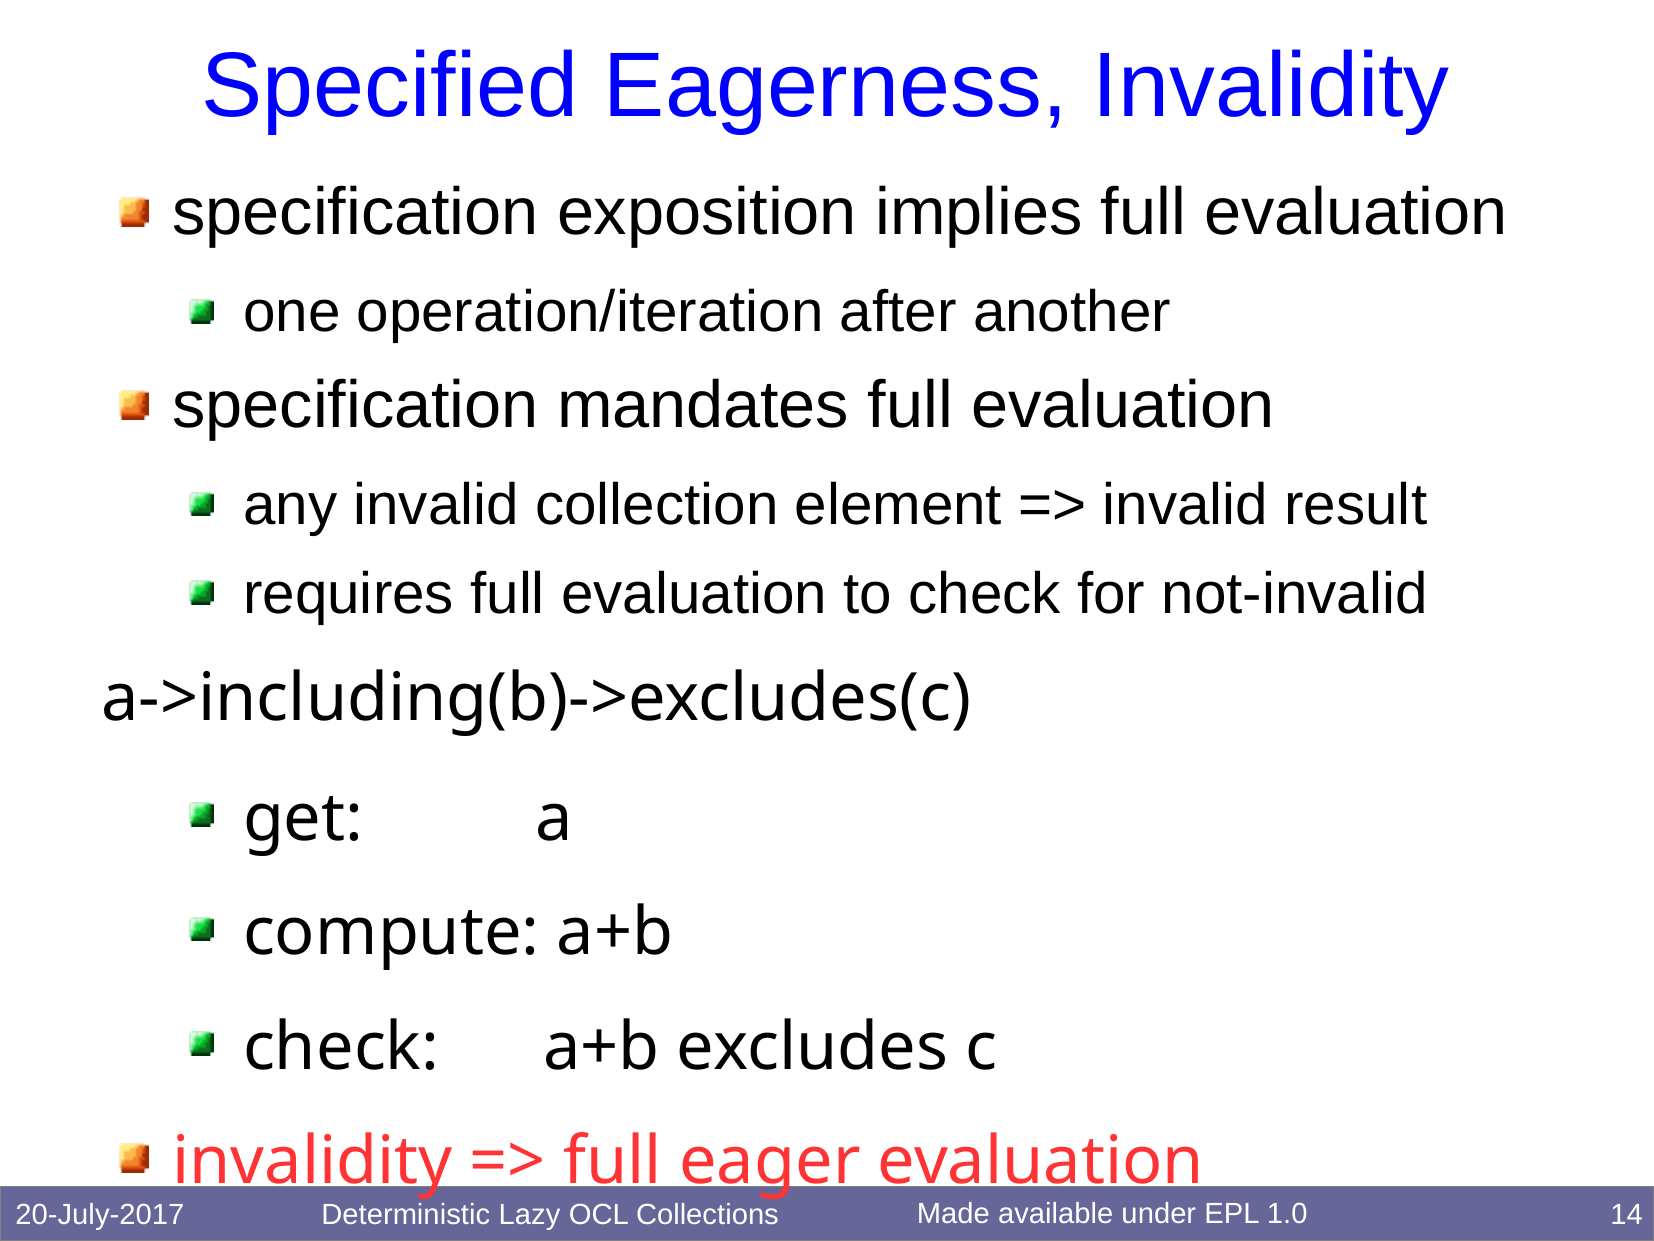

# Specified Eagerness, Invalidity
specification exposition implies full evaluation
one operation/iteration after another
specification mandates full evaluation
any invalid collection element => invalid result
requires full evaluation to check for not-invalid
a->including(b)->excludes(c)
get: a
compute: a+b
check: a+b excludes c
invalidity => full eager evaluation
20-July-2017
Deterministic Lazy OCL Collections
14